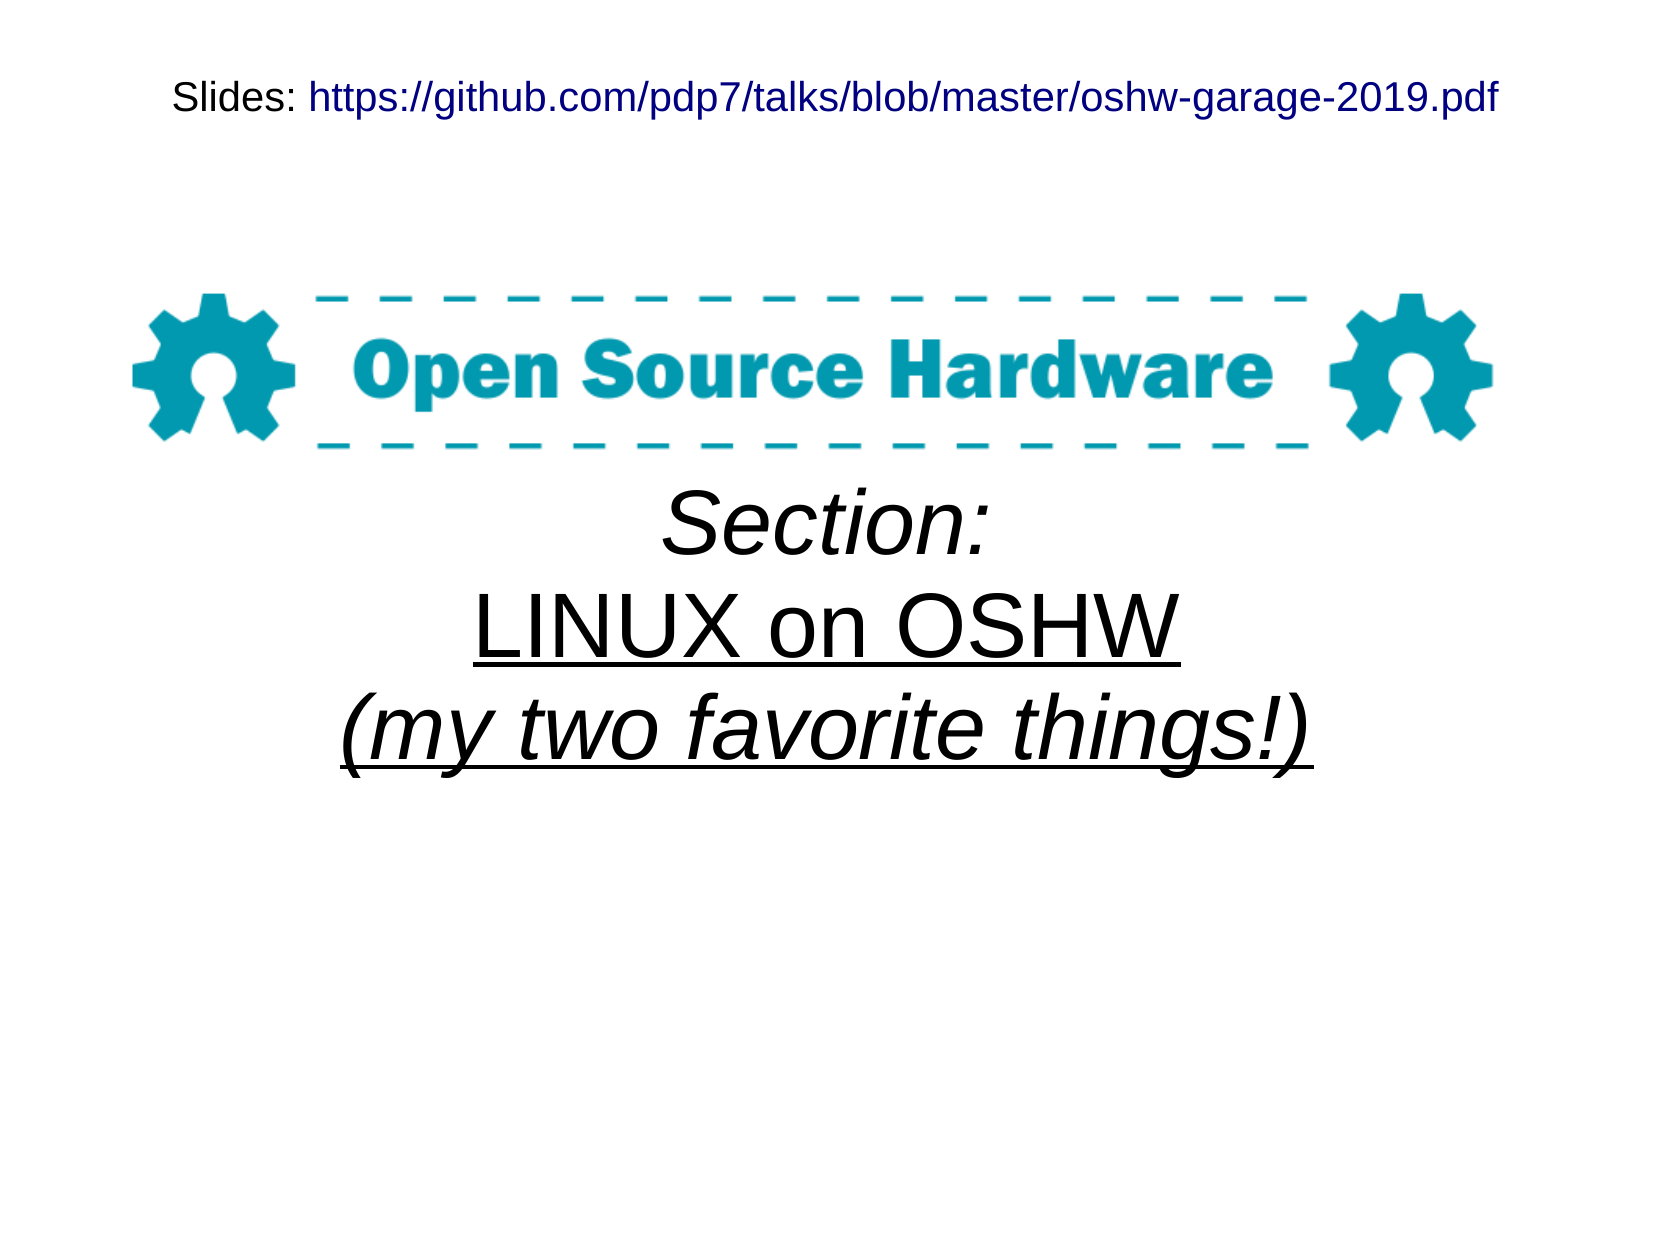

Slides: https://github.com/pdp7/talks/blob/master/oshw-garage-2019.pdf
# Section: LINUX on OSHW (my two favorite things!)